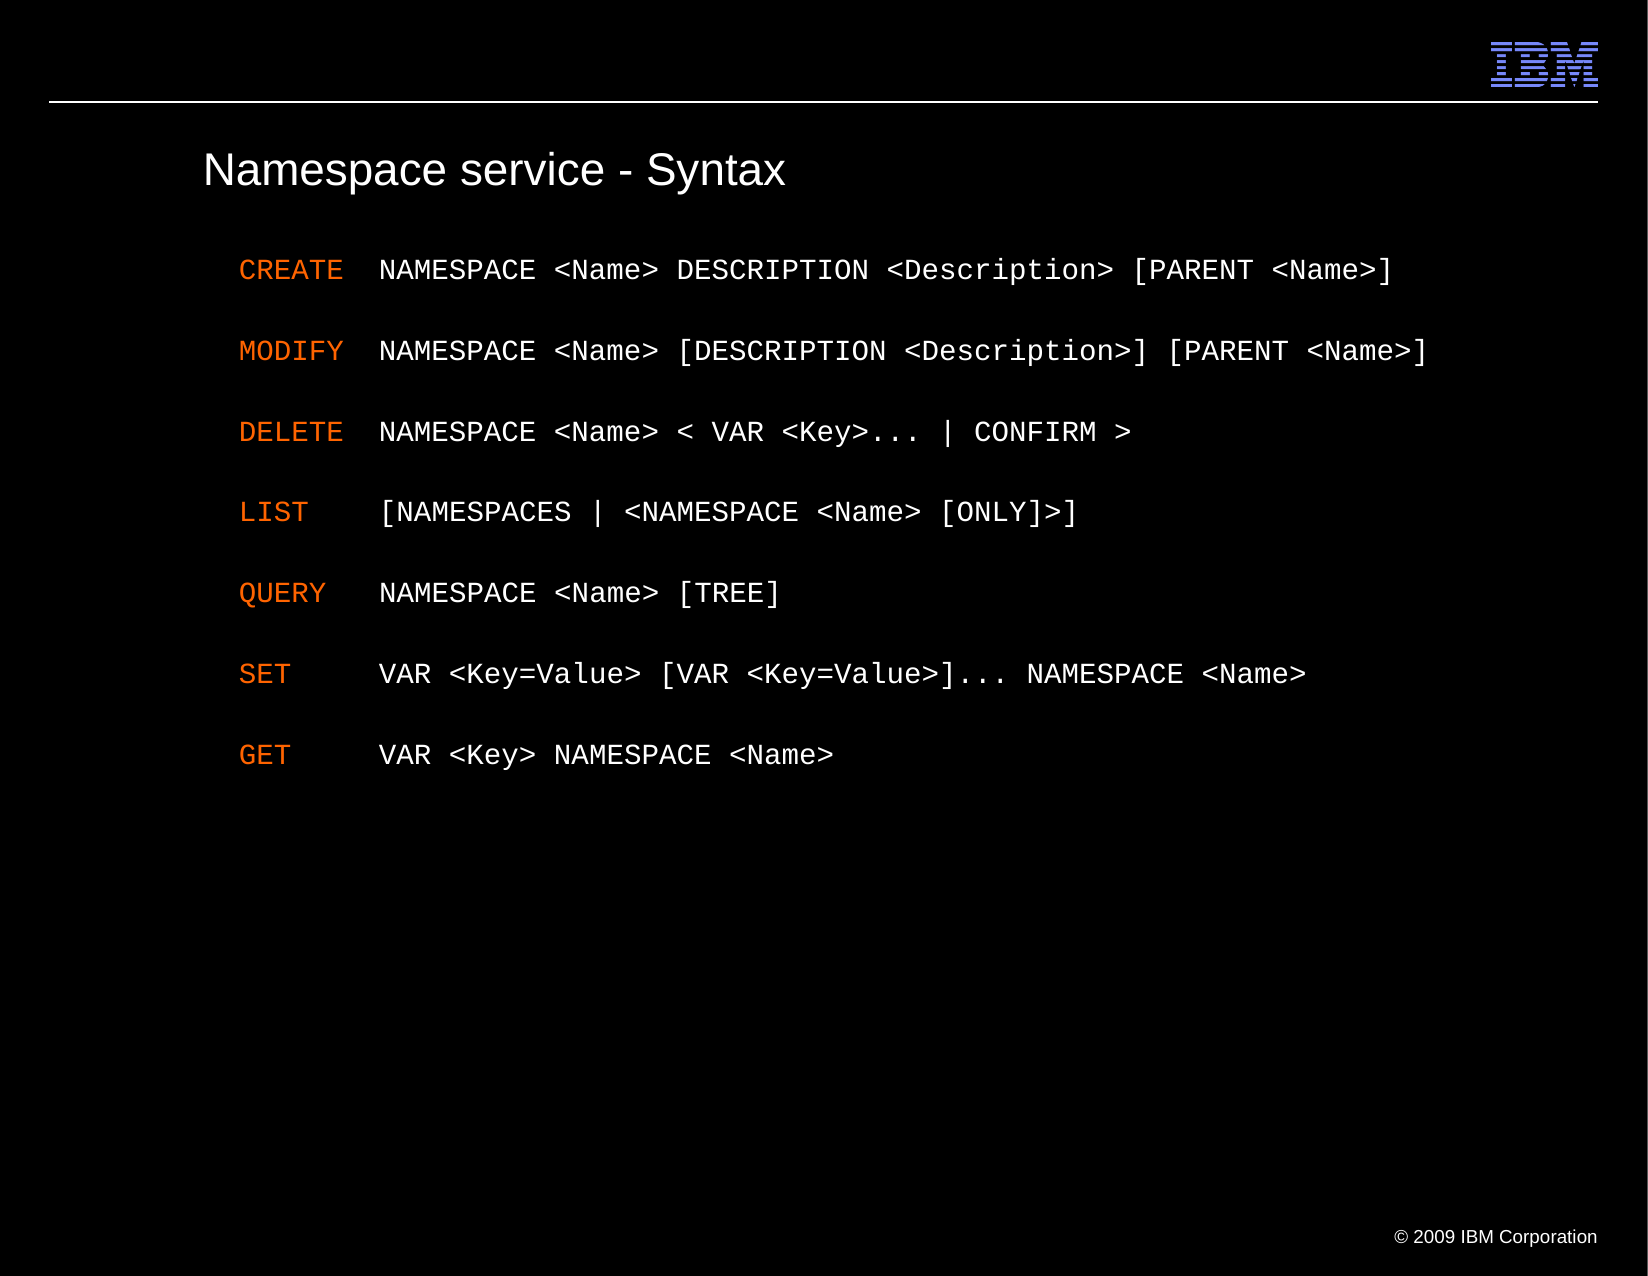

# Namespace service - Syntax
CREATE NAMESPACE <Name> DESCRIPTION <Description> [PARENT <Name>]
MODIFY NAMESPACE <Name> [DESCRIPTION <Description>] [PARENT <Name>]
DELETE NAMESPACE <Name> < VAR <Key>... | CONFIRM >
LIST [NAMESPACES | <NAMESPACE <Name> [ONLY]>]
QUERY NAMESPACE <Name> [TREE]
SET VAR <Key=Value> [VAR <Key=Value>]... NAMESPACE <Name>
GET VAR <Key> NAMESPACE <Name>